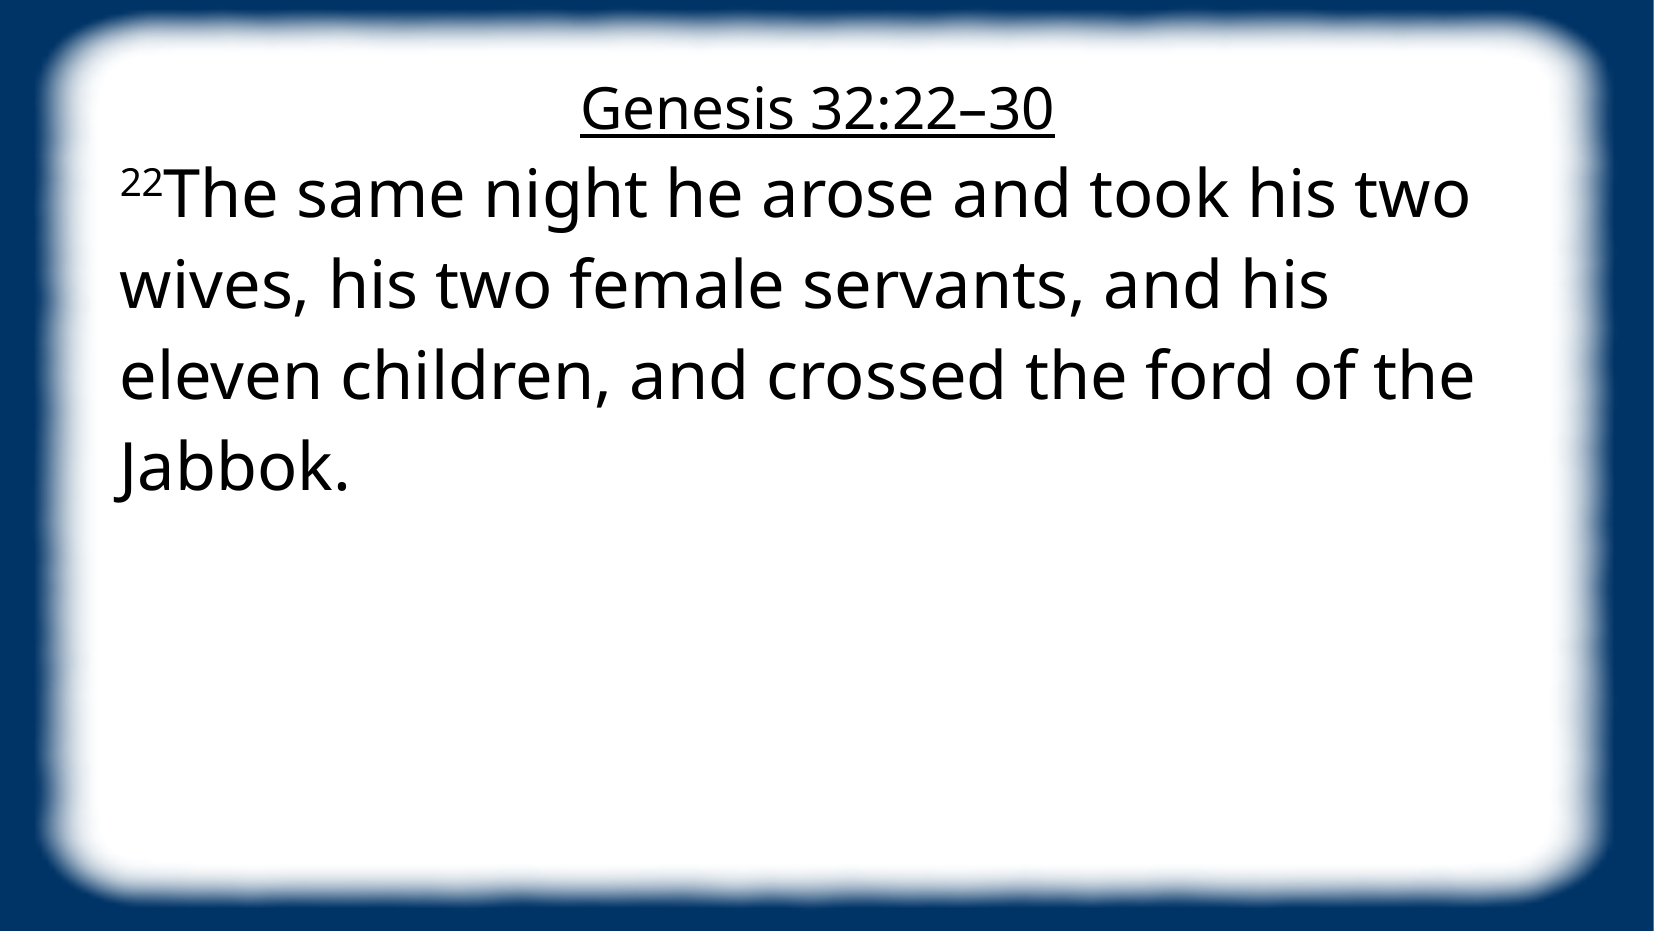

Genesis 32:22–30
22The same night he arose and took his two wives, his two female servants, and his eleven children, and crossed the ford of the Jabbok.